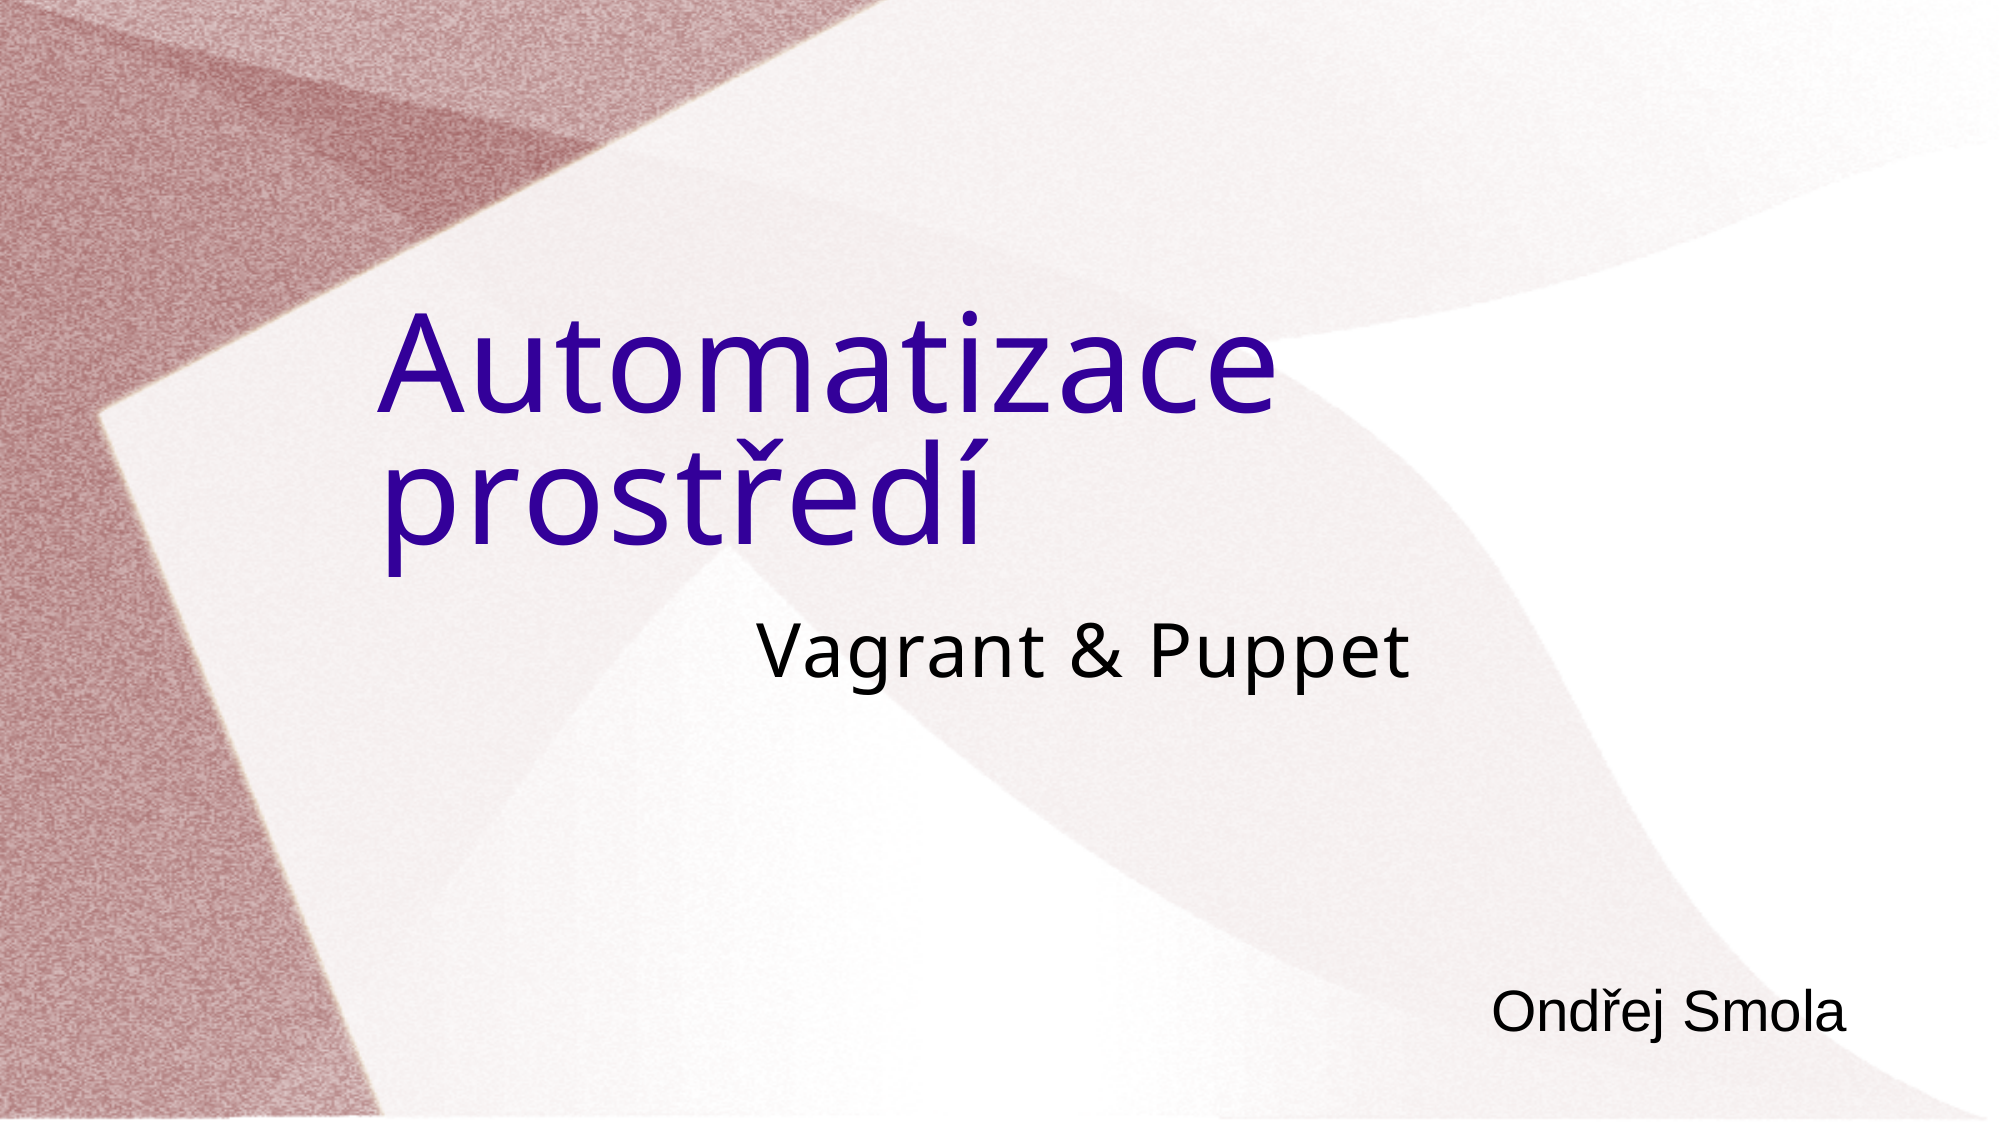

# Automatizace prostředí
 Vagrant & Puppet
Ondřej Smola